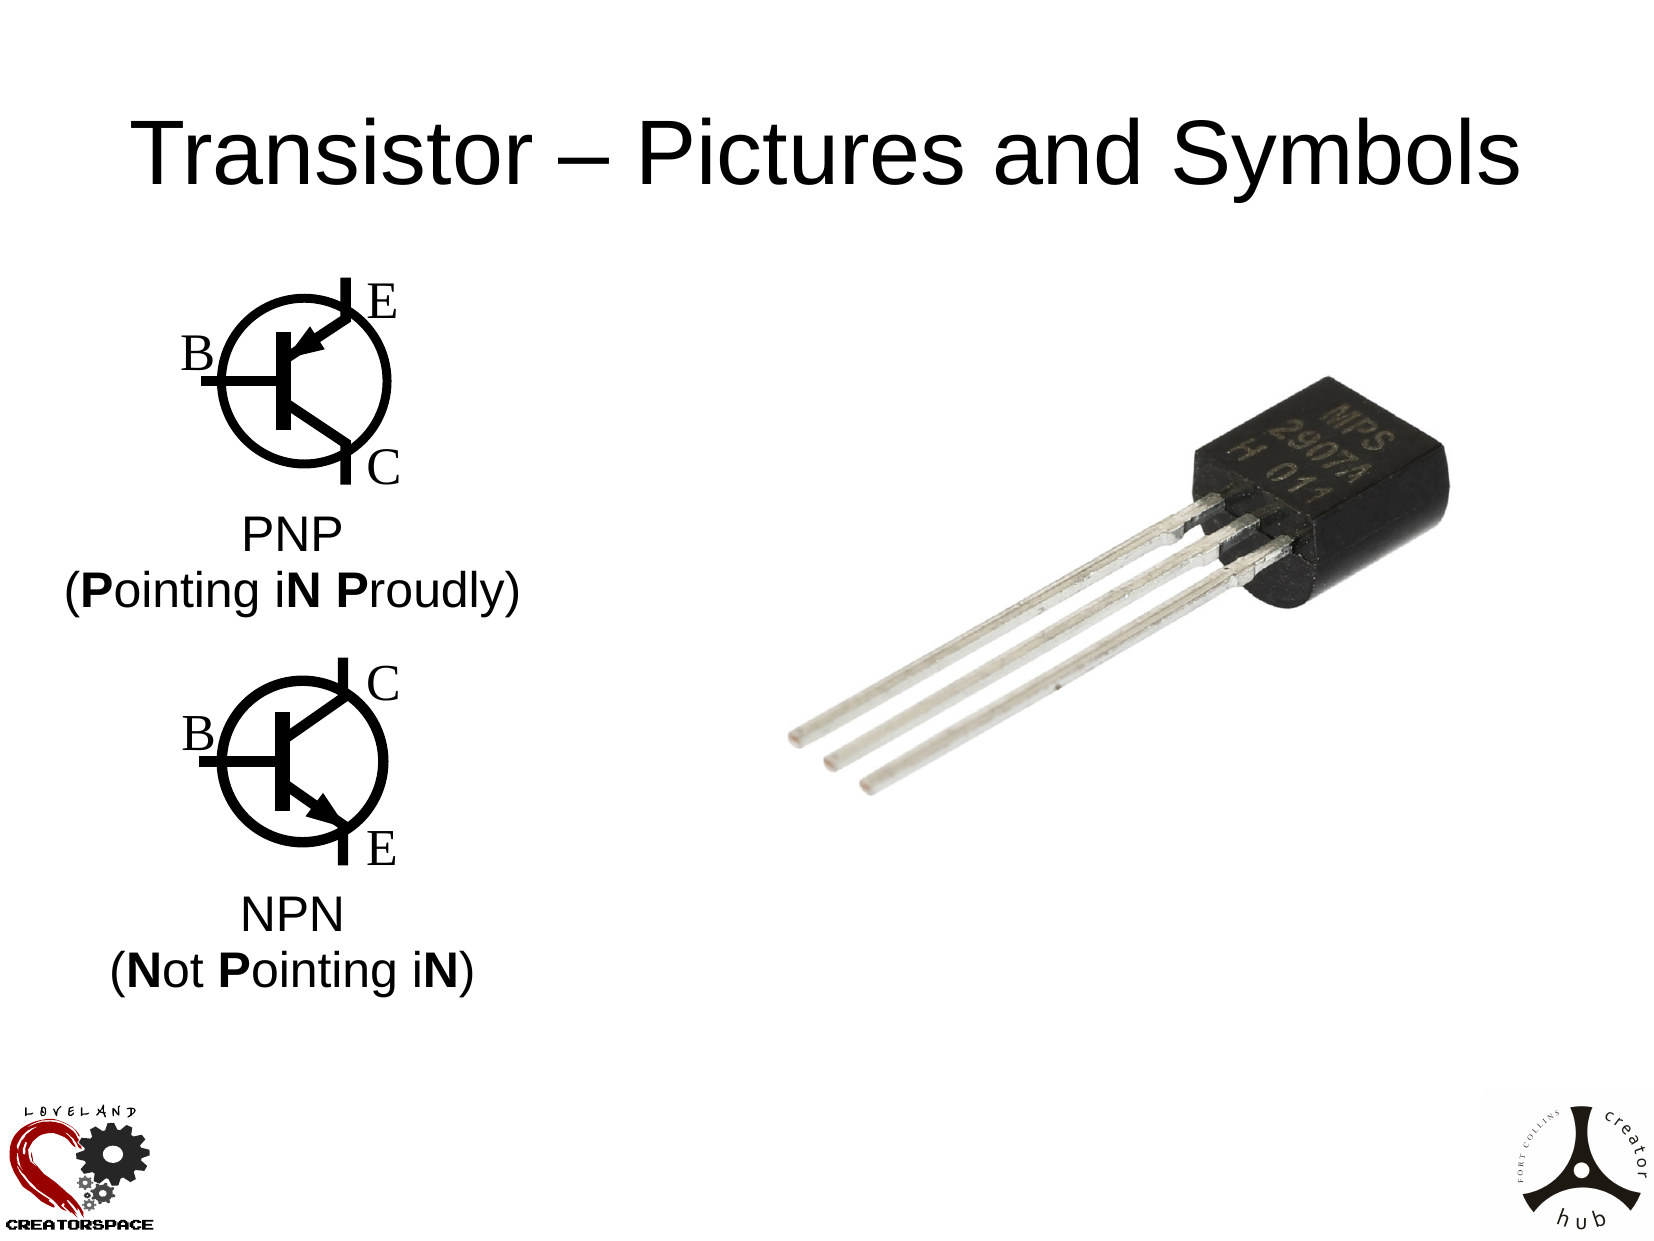

# Transistor – Pictures and Symbols
PNP
(Pointing iN Proudly)
NPN
(Not Pointing iN)